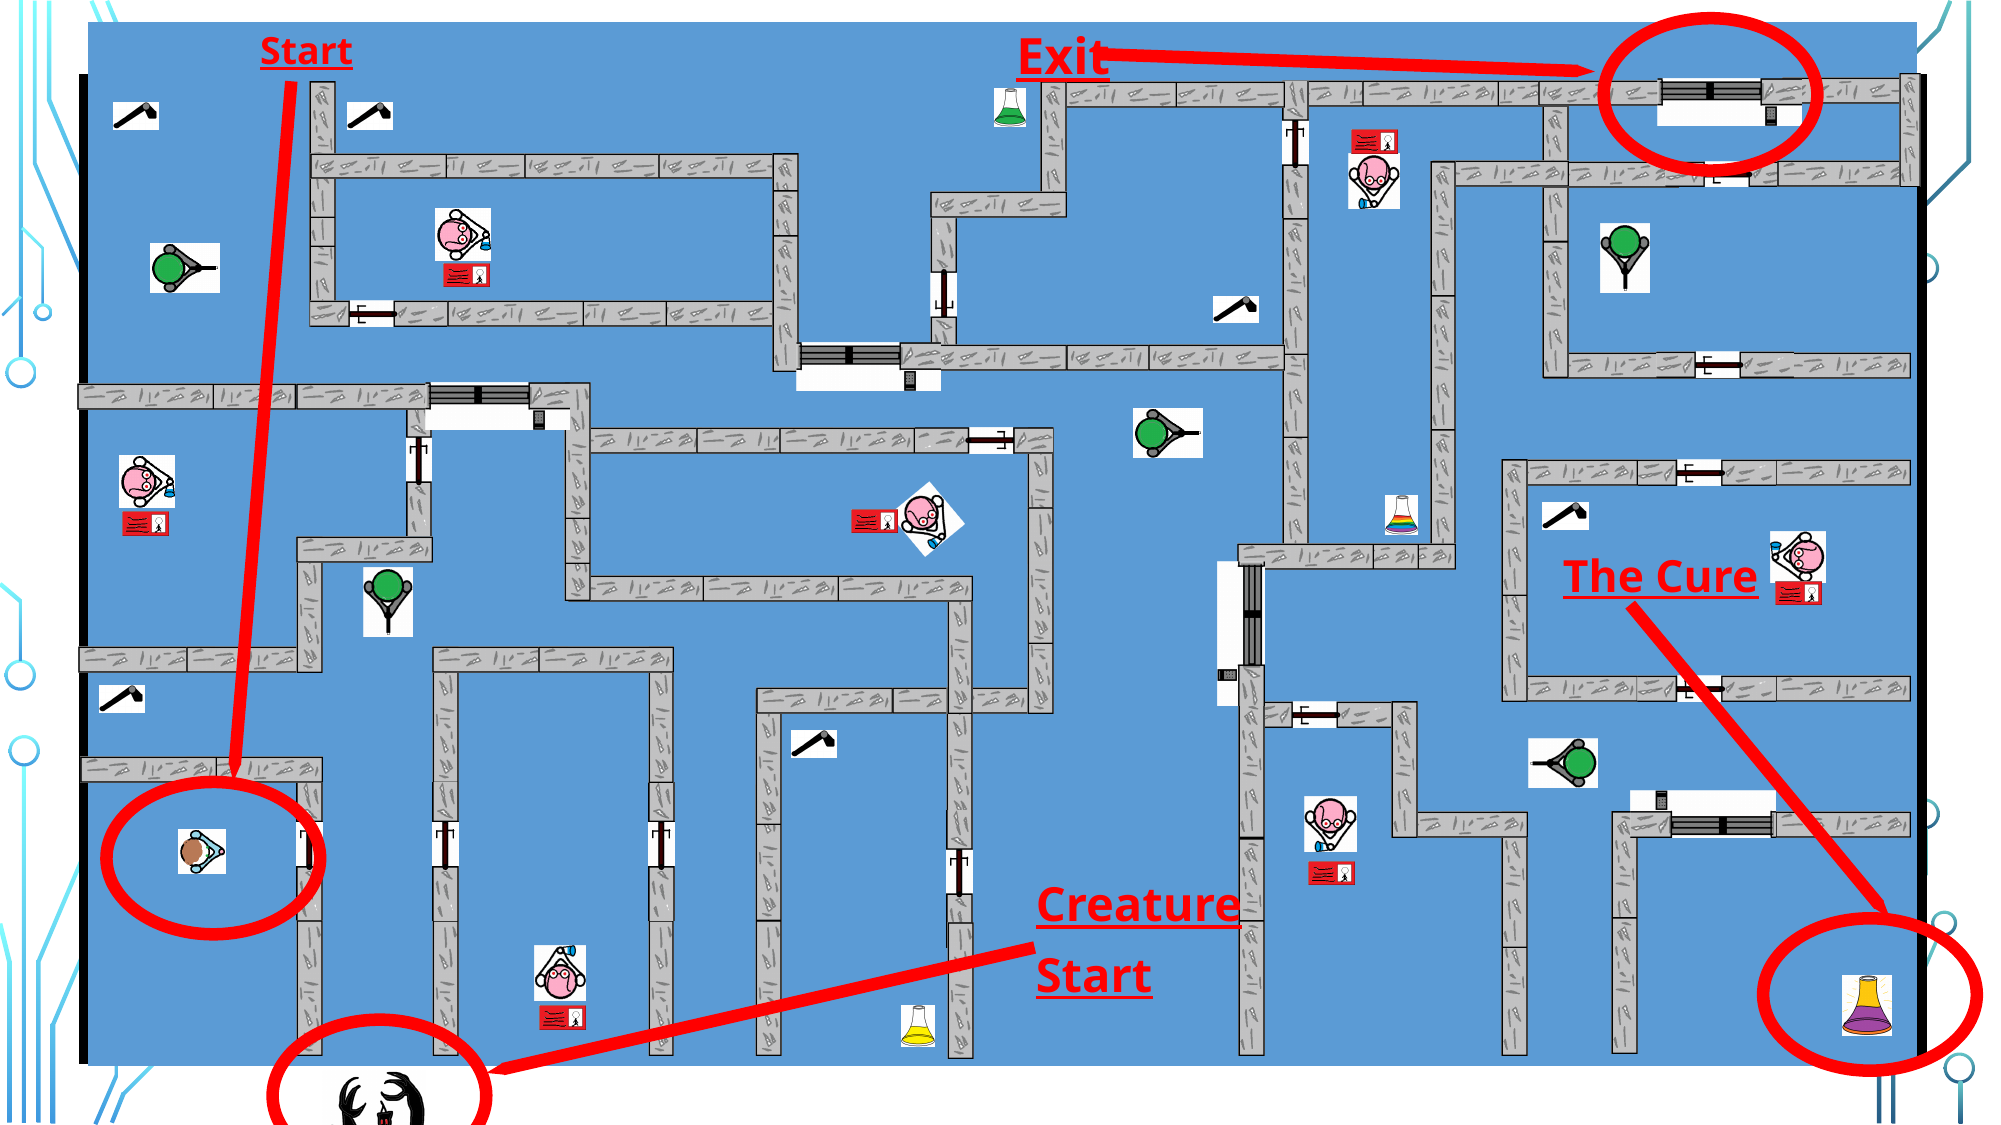

# Exit
Start
| | | | | | | | | | | | | | | | | | | | | | | | | | | | | | |
| --- | --- | --- | --- | --- | --- | --- | --- | --- | --- | --- | --- | --- | --- | --- | --- | --- | --- | --- | --- | --- | --- | --- | --- | --- | --- | --- | --- | --- | --- |
| | | | | | | | | | | | | | | | | | | | | | | | | | | | | | |
| | | | | | | | | | | | | | | | | | | | | | | | | | | | | | |
| | | | | | | | | | | | | | | | | | | | | | | | | | | | | | |
| | | | | | | | | | | | | | | | | | | | | | | | | | | | | | |
| | | | | | | | | | | | | | | | | | | | | | | | | | | | | | |
| | | | | | | | | | | | | | | | | | | | | | | | | | | | | | |
| | | | | | | | | | | | | | | | | | | | | | | | | | | | | | |
| | | | | | | | | | | | | | | | | | | | | | | | | | | | | | |
| | | | | | | | | | | | | | | | | | | | | | | | | | | | | | |
| | | | | | | | | | | | | | | | | | | | | | | | | | | | | | |
| | | | | | | | | | | | | | | | | | | | | | | | | | | | | | |
| | | | | | | | | | | | | | | | | | | | | | | | | | | | | | |
| | | | | | | | | | | | | | | | | | | | | | | | | | | | | | |
| | | | | | | | | | | | | | | | | | | | | | | | | | | | | | |
| | | | | | | | | | | | | | | | | | | | | | | | | | | | | | |
| | | | | | | | | | | | | | | | | | | | | | | | | | | | | | |
The Cure
Creature Start